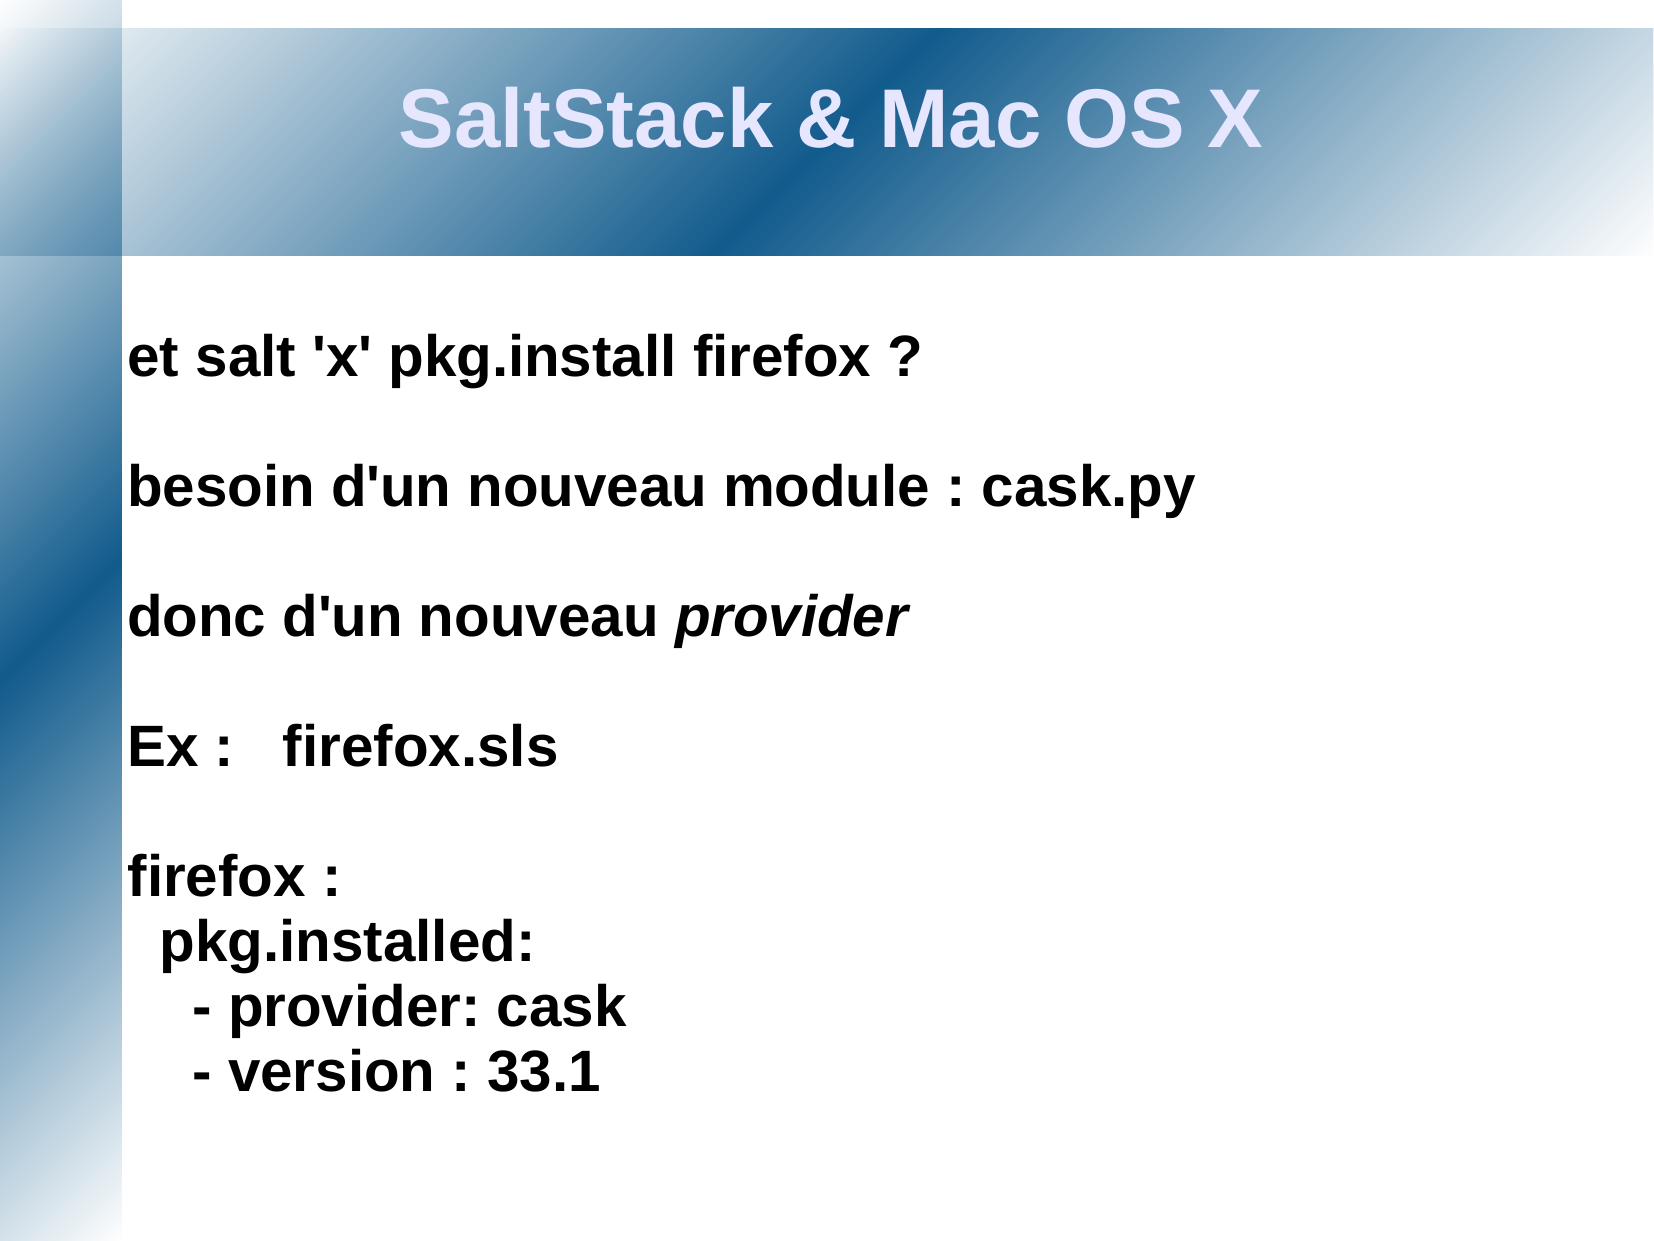

# SaltStack & Mac OS X
et salt 'x' pkg.install firefox ?
besoin d'un nouveau module : cask.py
donc d'un nouveau provider
Ex : firefox.sls
firefox :
 pkg.installed:
 - provider: cask
 - version : 33.1